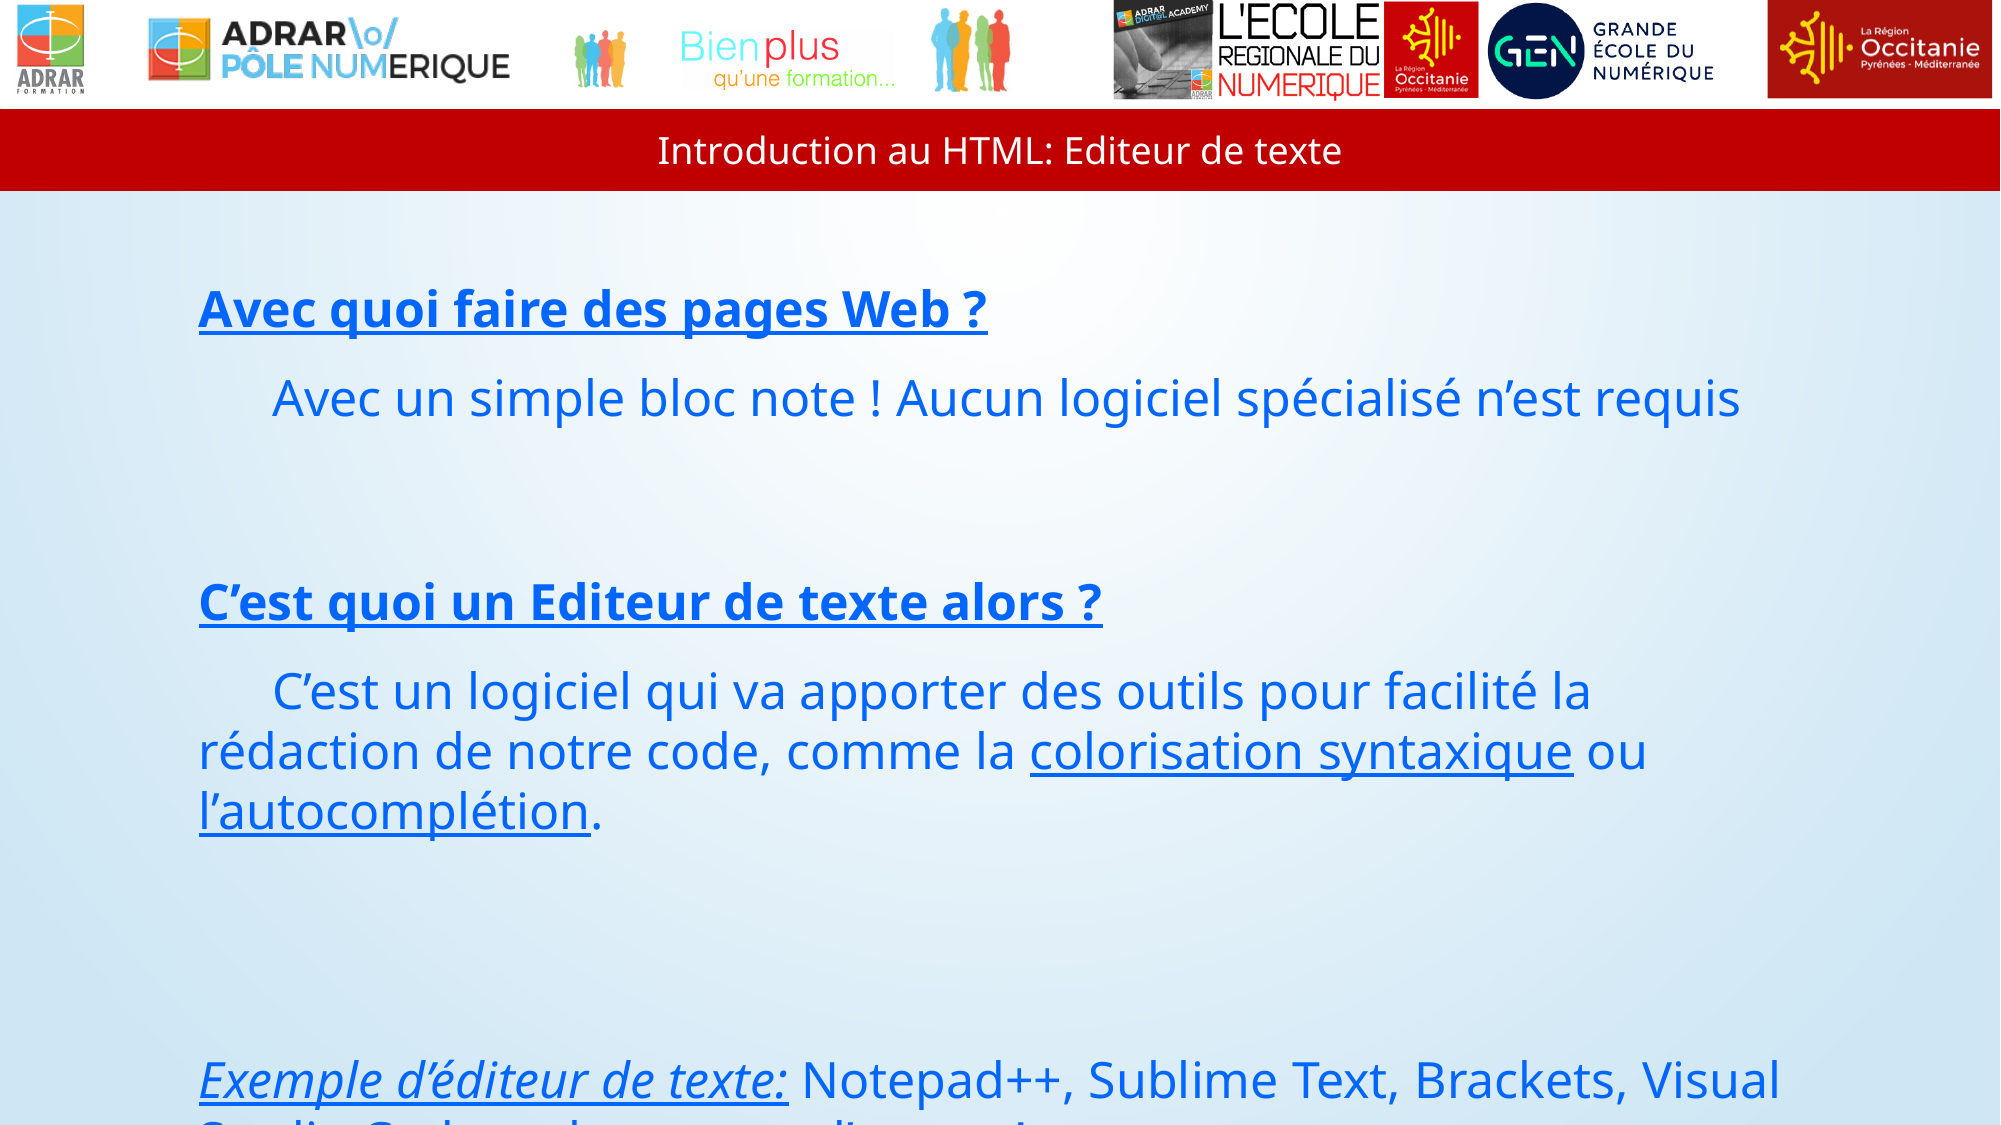

Présentation: Editeur de texte
Introduction au HTML: Editeur de texte
# Avec quoi faire des pages Web ?
	Avec un simple bloc note ! Aucun logiciel spécialisé n’est requis
C’est quoi un Editeur de texte alors ?
	C’est un logiciel qui va apporter des outils pour facilité la 		rédaction de notre code, comme la colorisation syntaxique ou 	l’autocomplétion.
Exemple d’éditeur de texte: Notepad++, Sublime Text, Brackets, Visual Studio Code, et beaucoup d’autres !